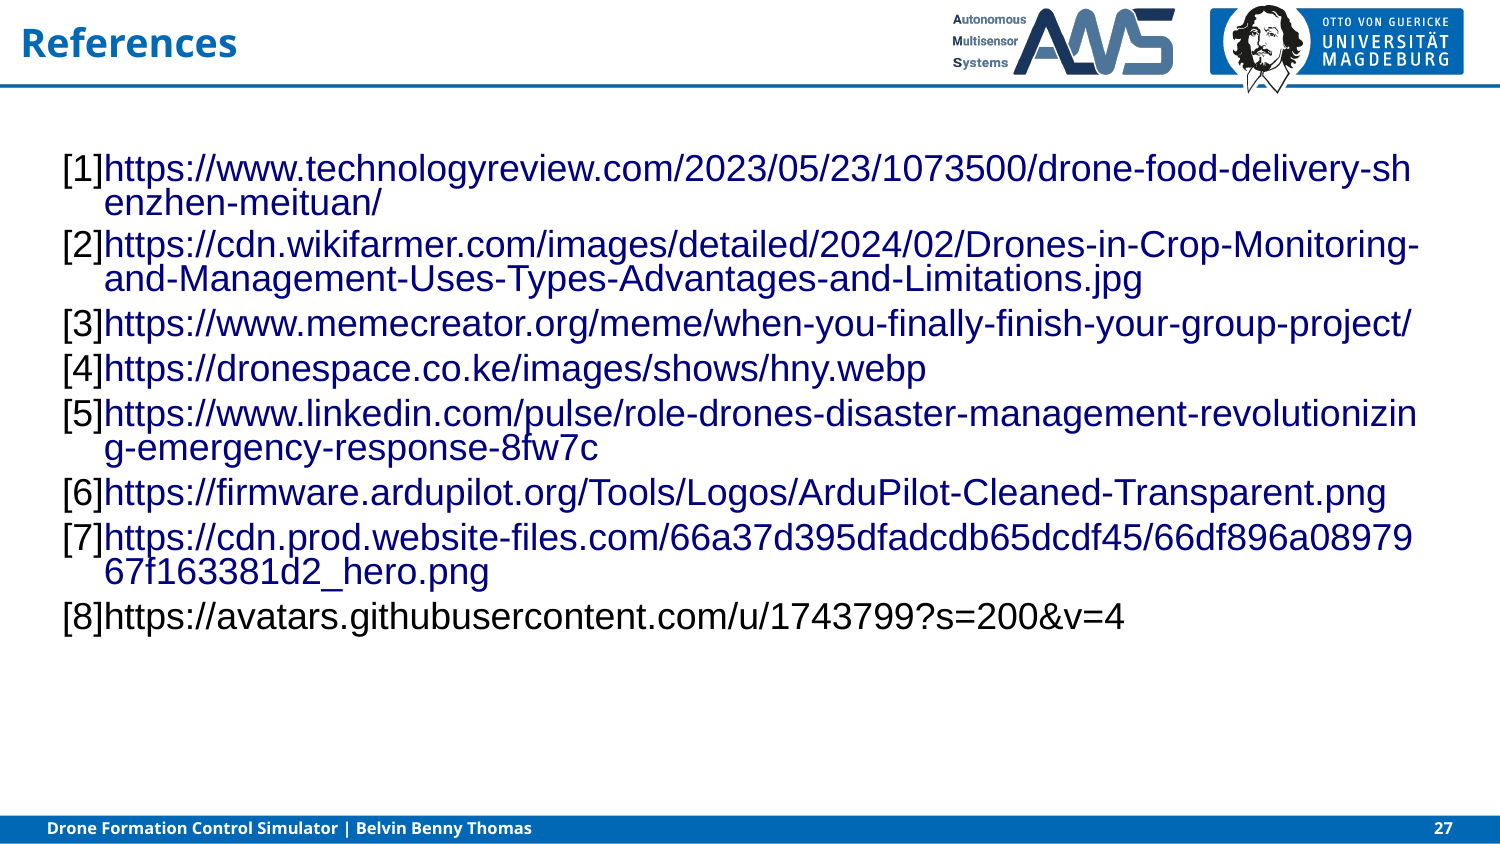

# References
https://www.technologyreview.com/2023/05/23/1073500/drone-food-delivery-shenzhen-meituan/
https://cdn.wikifarmer.com/images/detailed/2024/02/Drones-in-Crop-Monitoring-and-Management-Uses-Types-Advantages-and-Limitations.jpg
https://www.memecreator.org/meme/when-you-finally-finish-your-group-project/
https://dronespace.co.ke/images/shows/hny.webp
https://www.linkedin.com/pulse/role-drones-disaster-management-revolutionizing-emergency-response-8fw7c
https://firmware.ardupilot.org/Tools/Logos/ArduPilot-Cleaned-Transparent.png
https://cdn.prod.website-files.com/66a37d395dfadcdb65dcdf45/66df896a0897967f163381d2_hero.png
https://avatars.githubusercontent.com/u/1743799?s=200&v=4
Drone Formation Control Simulator | Belvin Benny Thomas
27